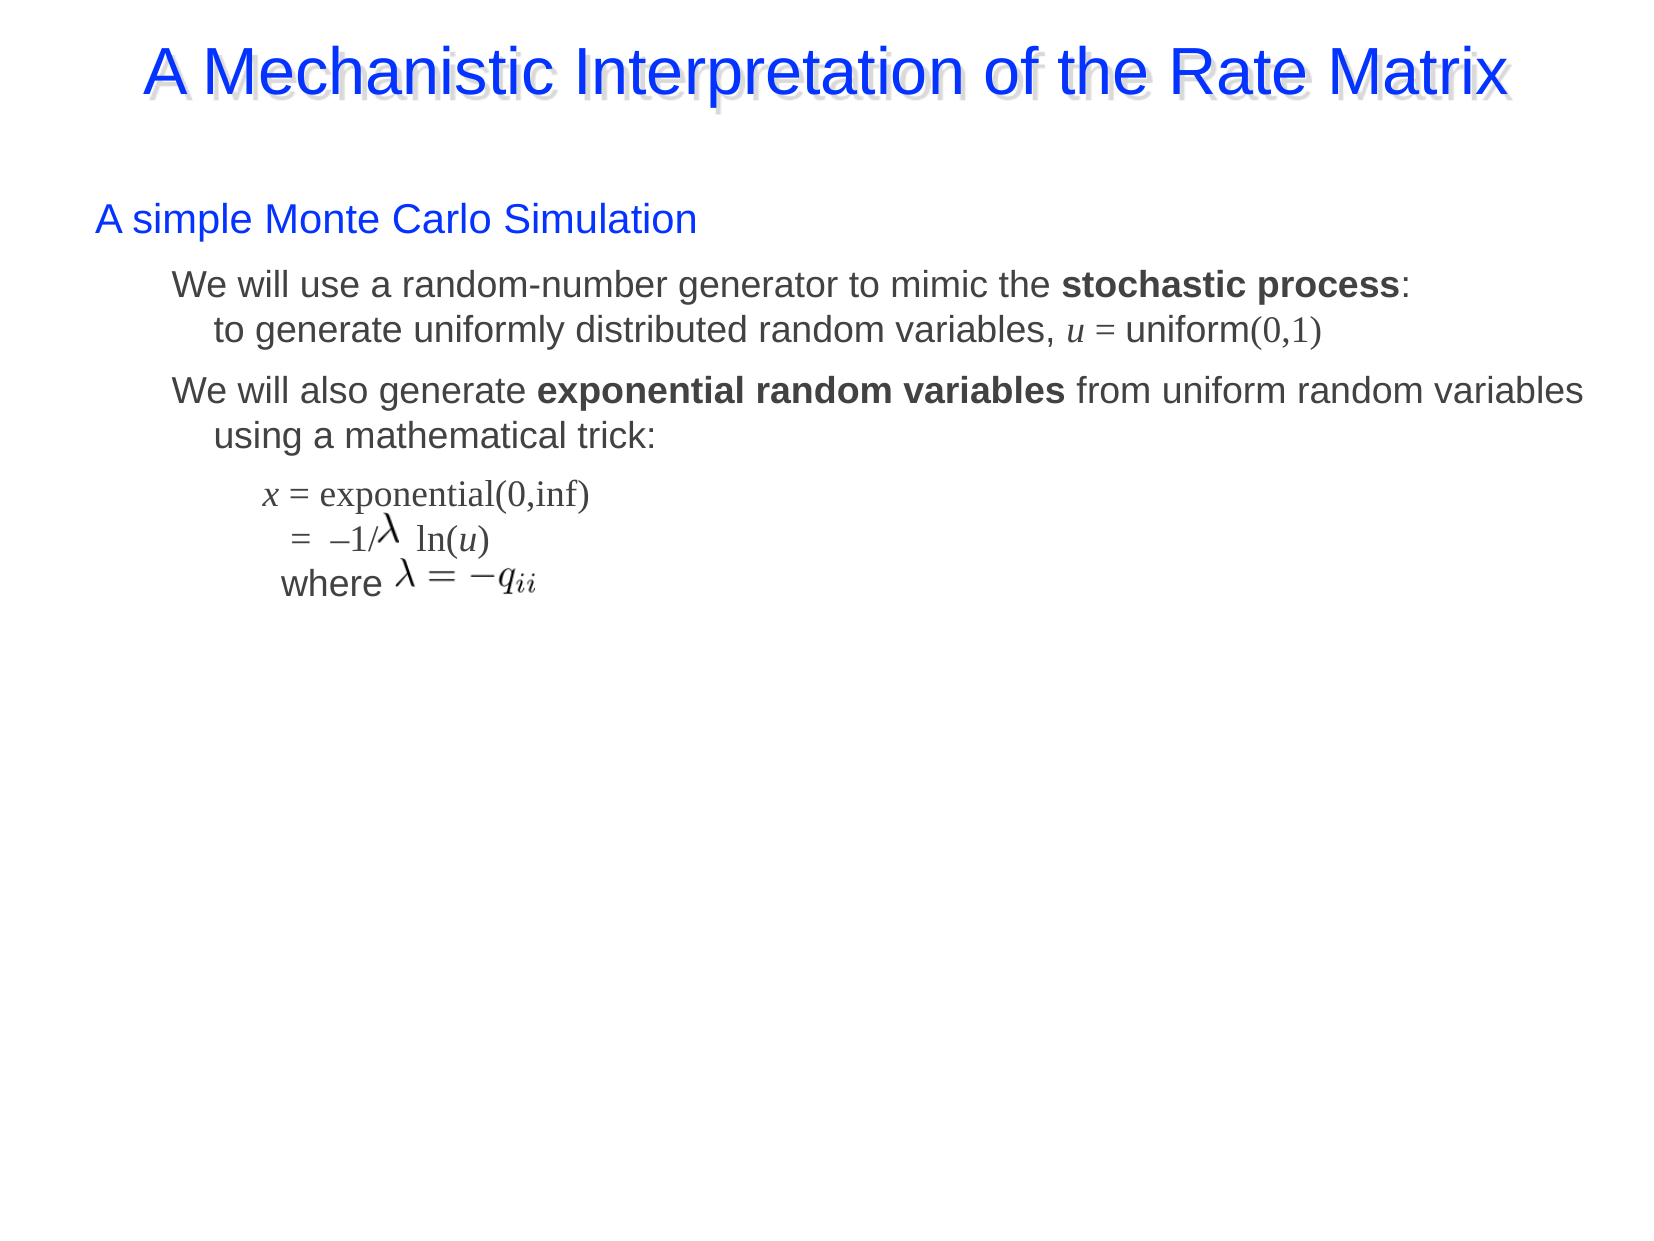

A Mechanistic Interpretation of the Rate Matrix
A simple Monte Carlo Simulation
We will use a random-number generator to mimic the stochastic process:
 to generate uniformly distributed random variables, u = uniform(0,1)
We will also generate exponential random variables from uniform random variables
 using a mathematical trick:
 x = exponential(0,inf)
 = –1/ ln(u)
 where